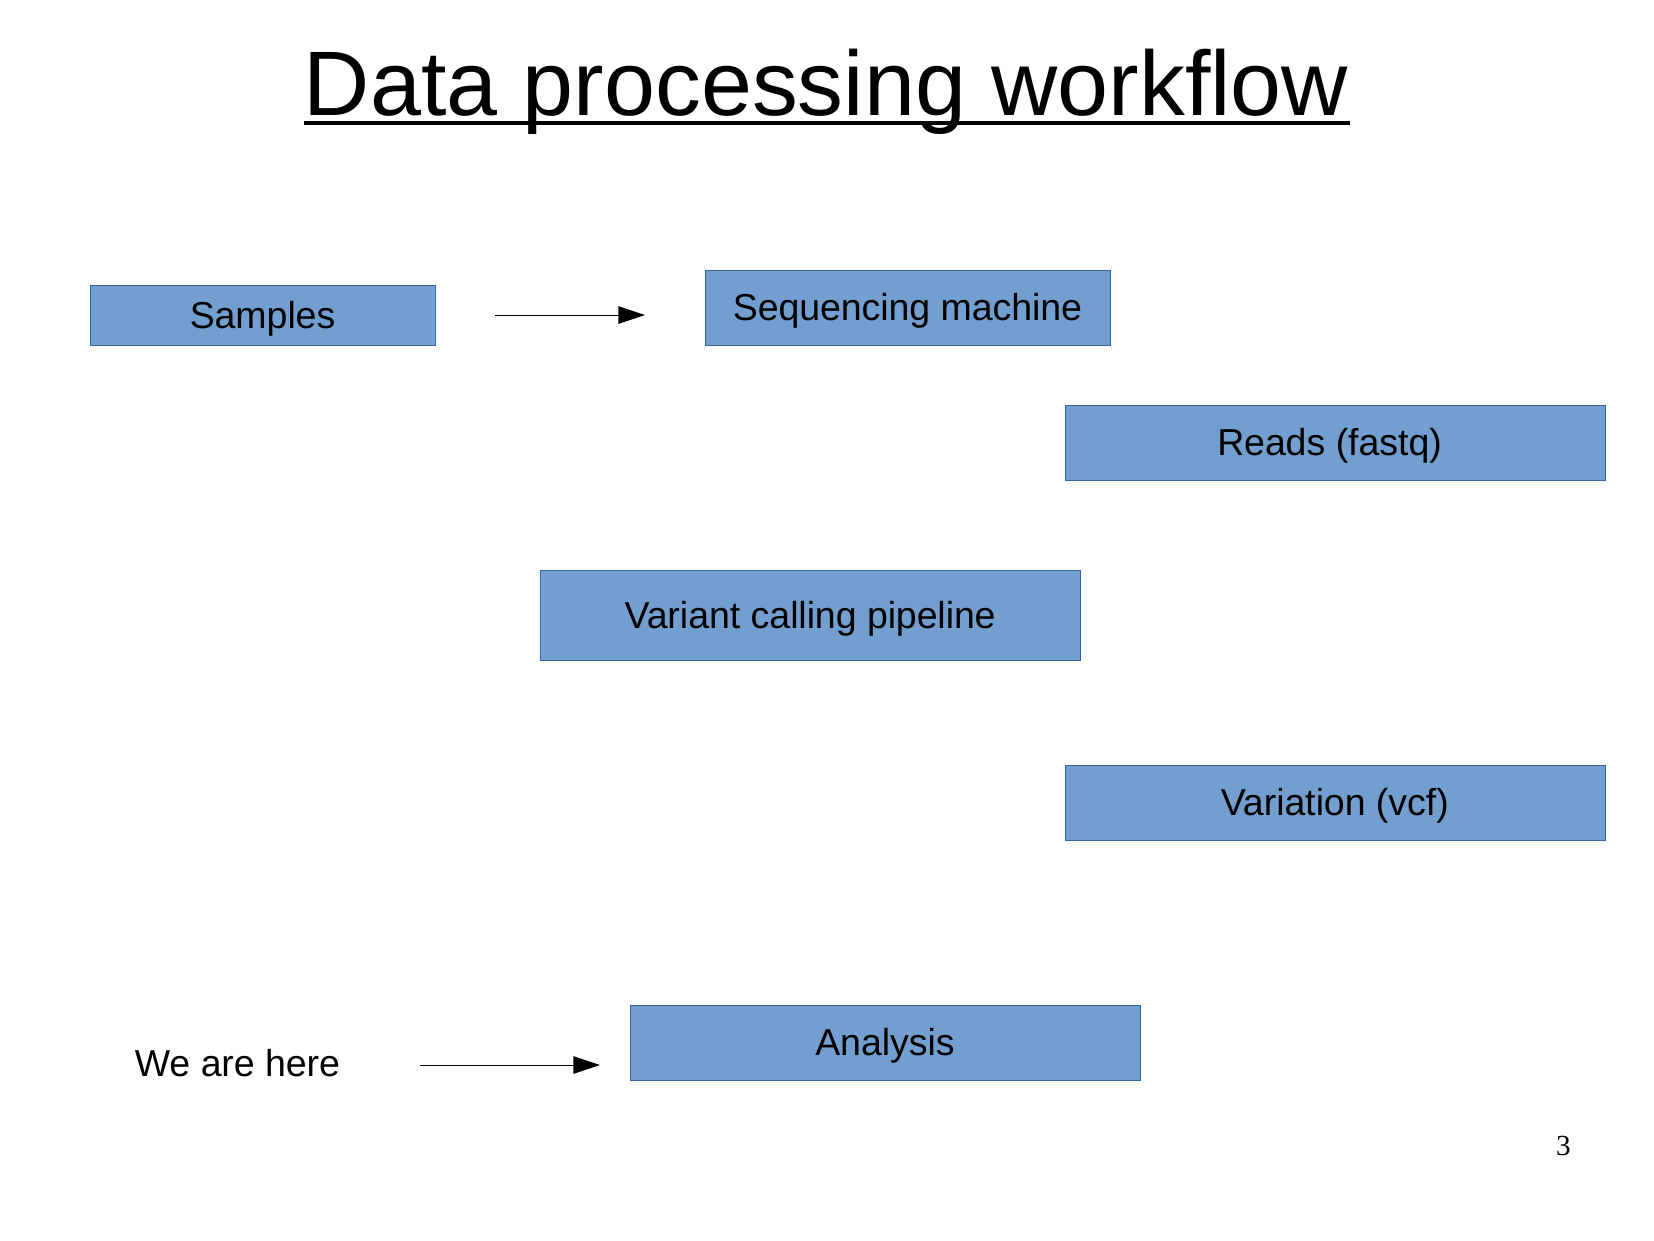

# Data processing workflow
Sequencing machine
Samples
Reads (fastq)
Variant calling pipeline
Variation (vcf)
Analysis
We are here
3